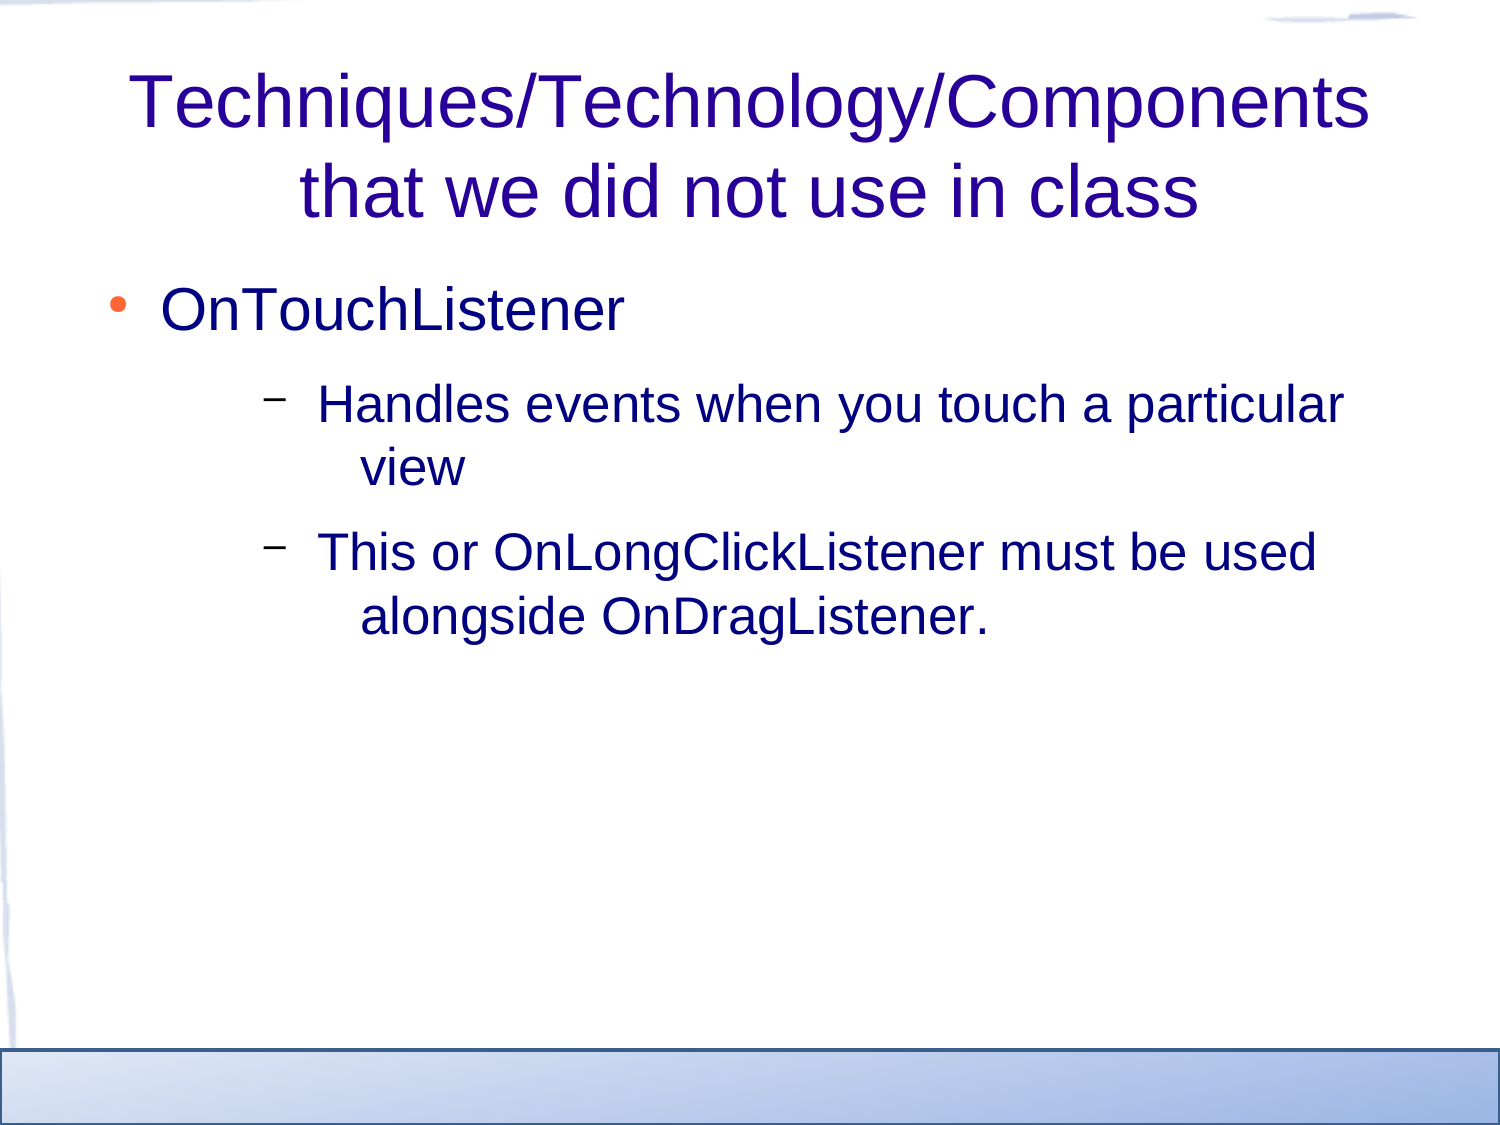

# Techniques/Technology/Components that we did not use in class
OnTouchListener
Handles events when you touch a particular view
This or OnLongClickListener must be used alongside OnDragListener.